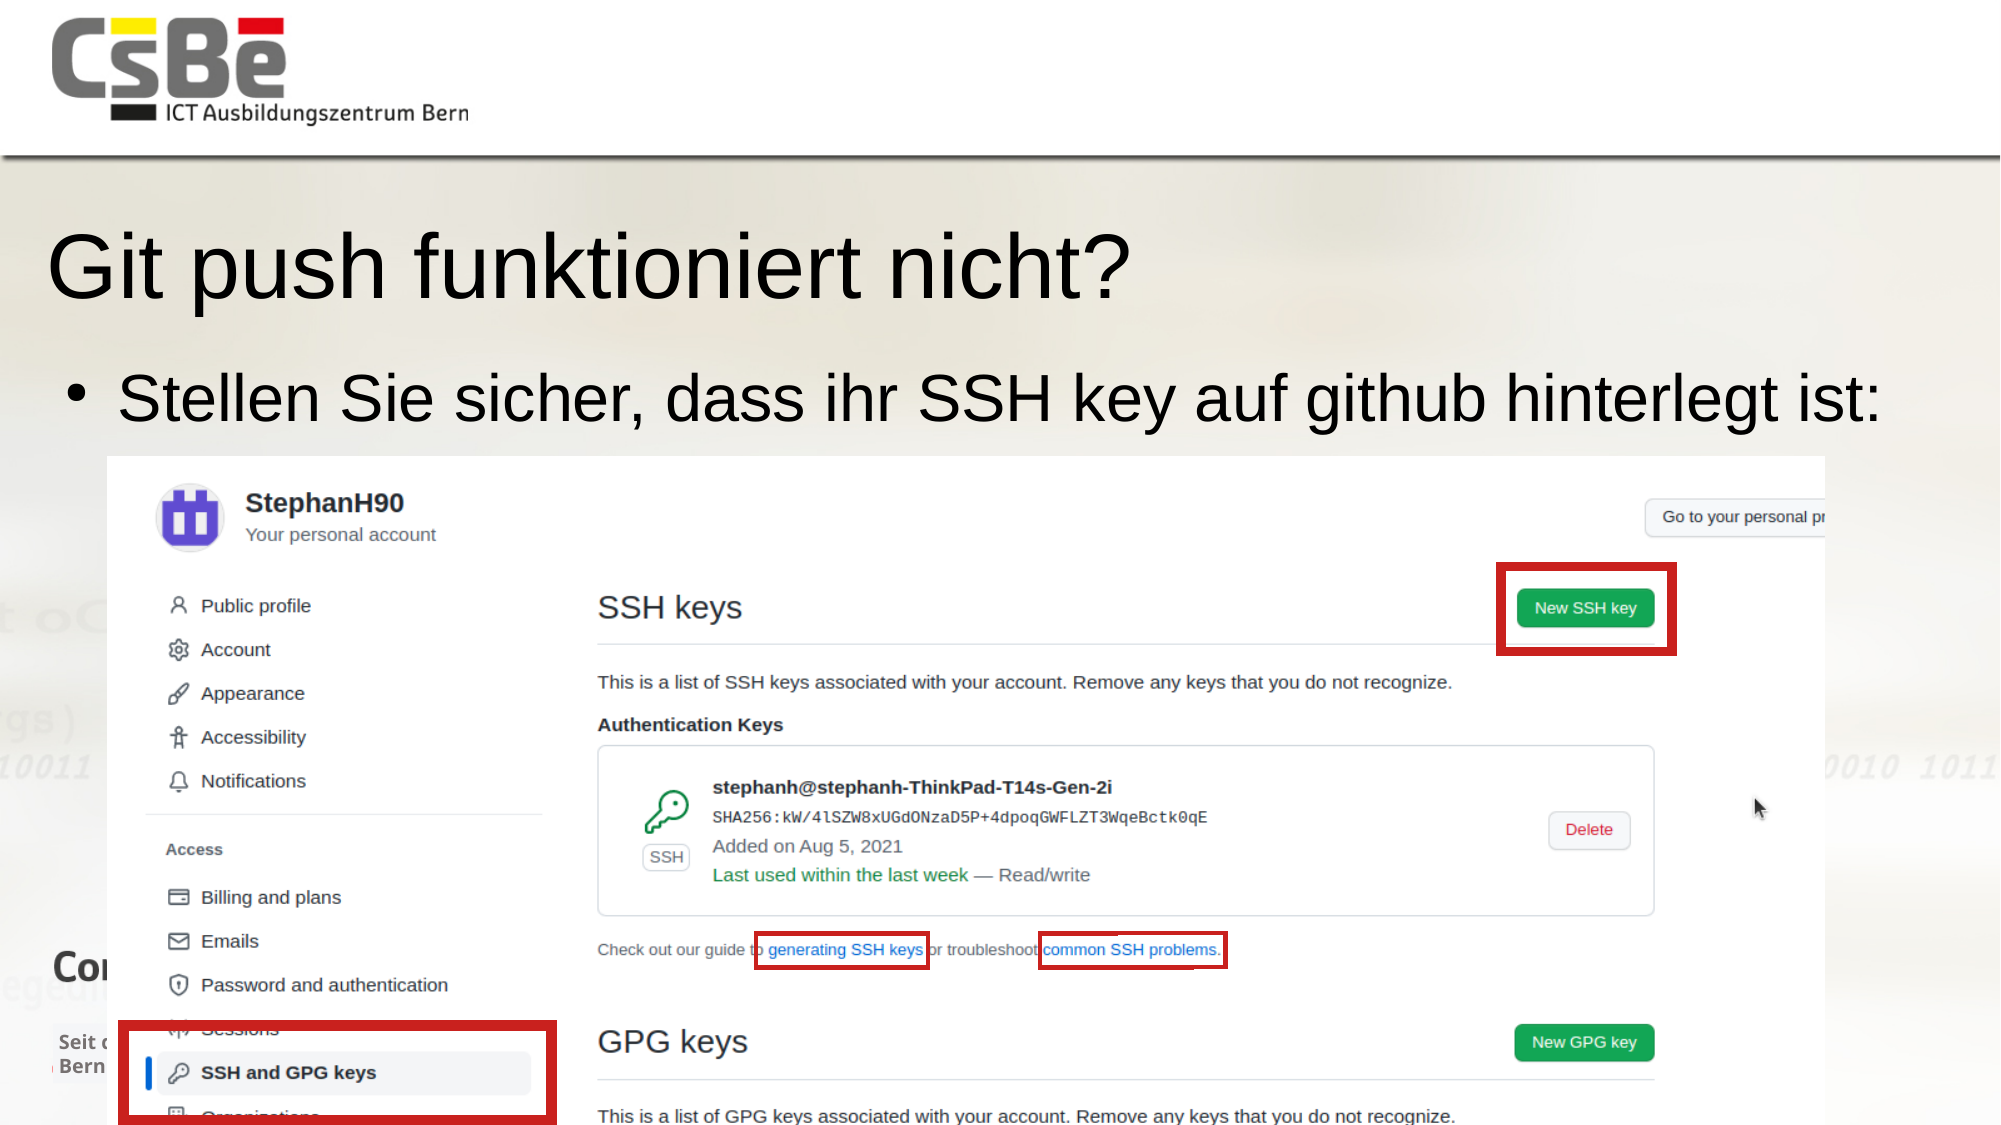

Git push funktioniert nicht?
# Stellen Sie sicher, dass ihr SSH key auf github hinterlegt ist: